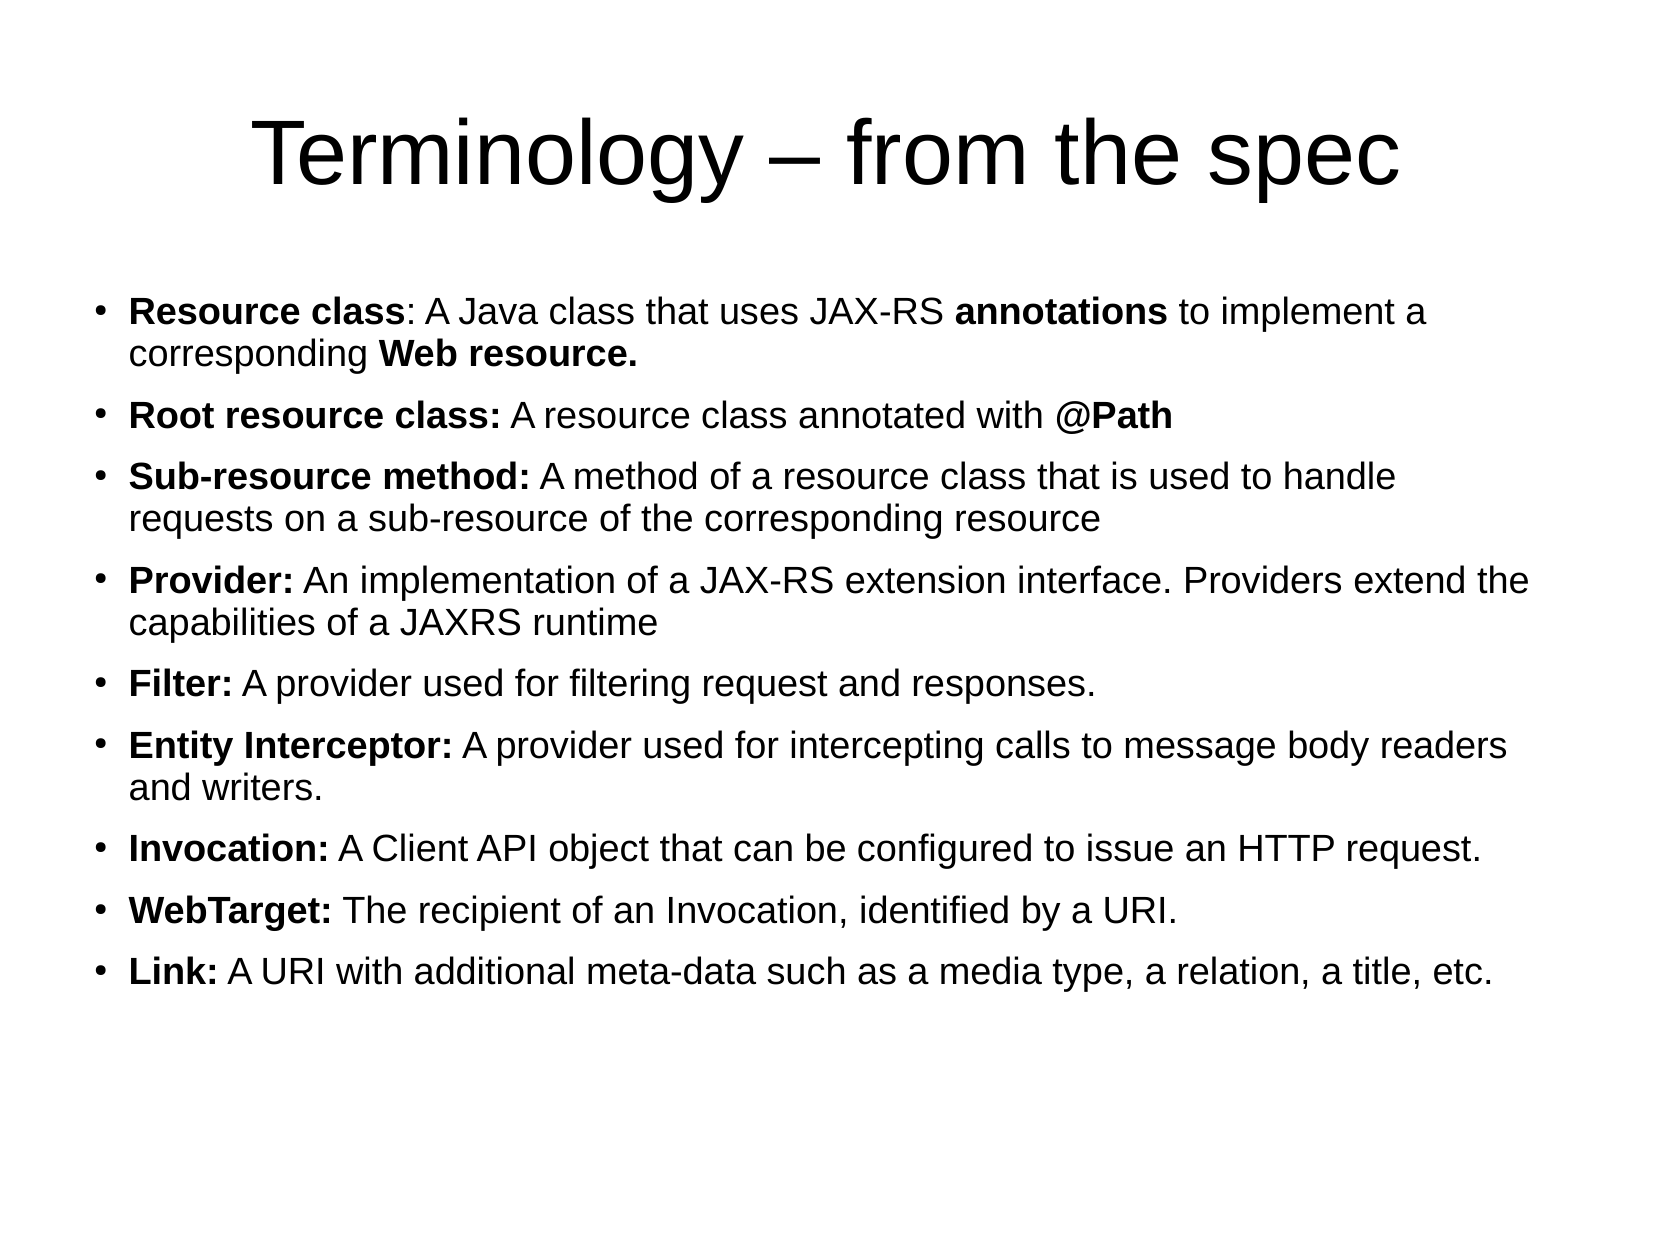

# Terminology – from the spec
Resource class: A Java class that uses JAX-RS annotations to implement a corresponding Web resource.
Root resource class: A resource class annotated with @Path
Sub-resource method: A method of a resource class that is used to handle requests on a sub-resource of the corresponding resource
Provider: An implementation of a JAX-RS extension interface. Providers extend the capabilities of a JAXRS runtime
Filter: A provider used for filtering request and responses.
Entity Interceptor: A provider used for intercepting calls to message body readers and writers.
Invocation: A Client API object that can be configured to issue an HTTP request.
WebTarget: The recipient of an Invocation, identified by a URI.
Link: A URI with additional meta-data such as a media type, a relation, a title, etc.